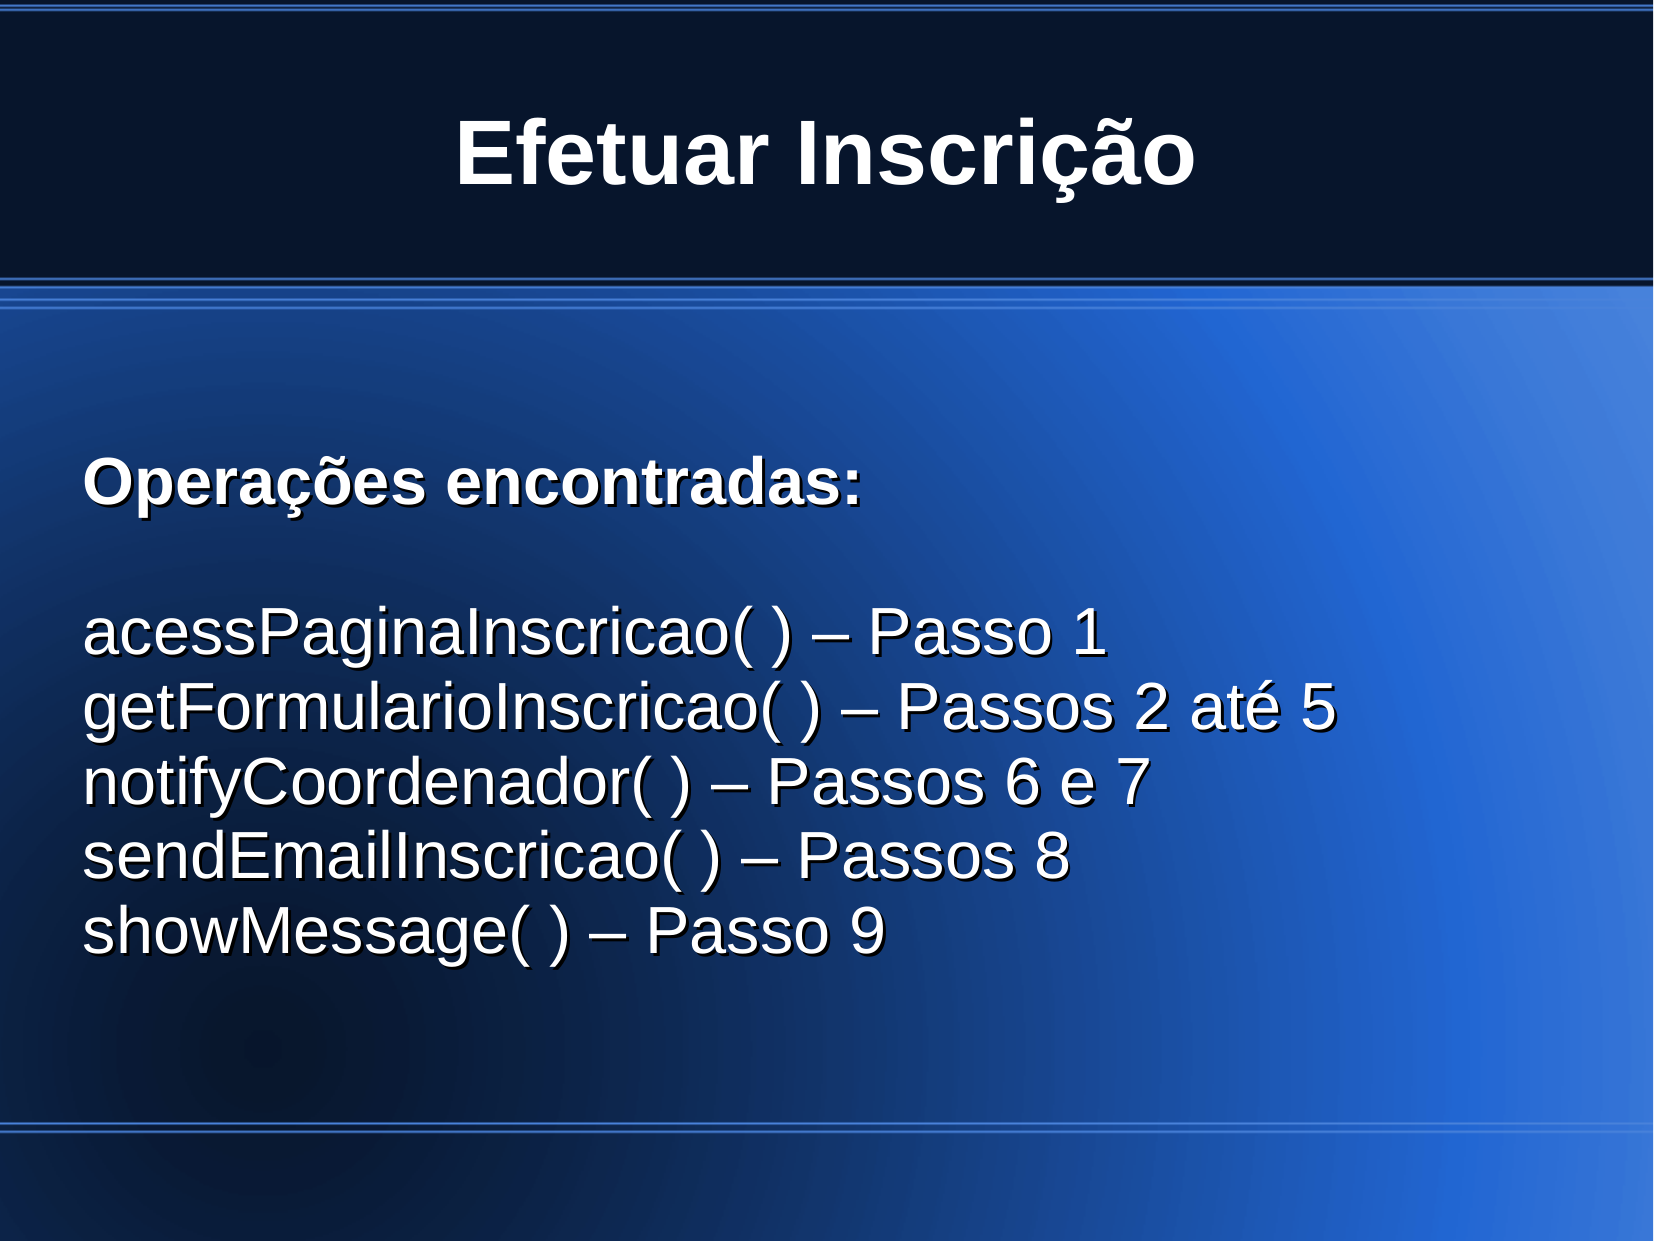

# Efetuar Inscrição
Operações encontradas:
acessPaginaInscricao( ) – Passo 1
getFormularioInscricao( ) – Passos 2 até 5
notifyCoordenador( ) – Passos 6 e 7
sendEmailInscricao( ) – Passos 8
showMessage( ) – Passo 9